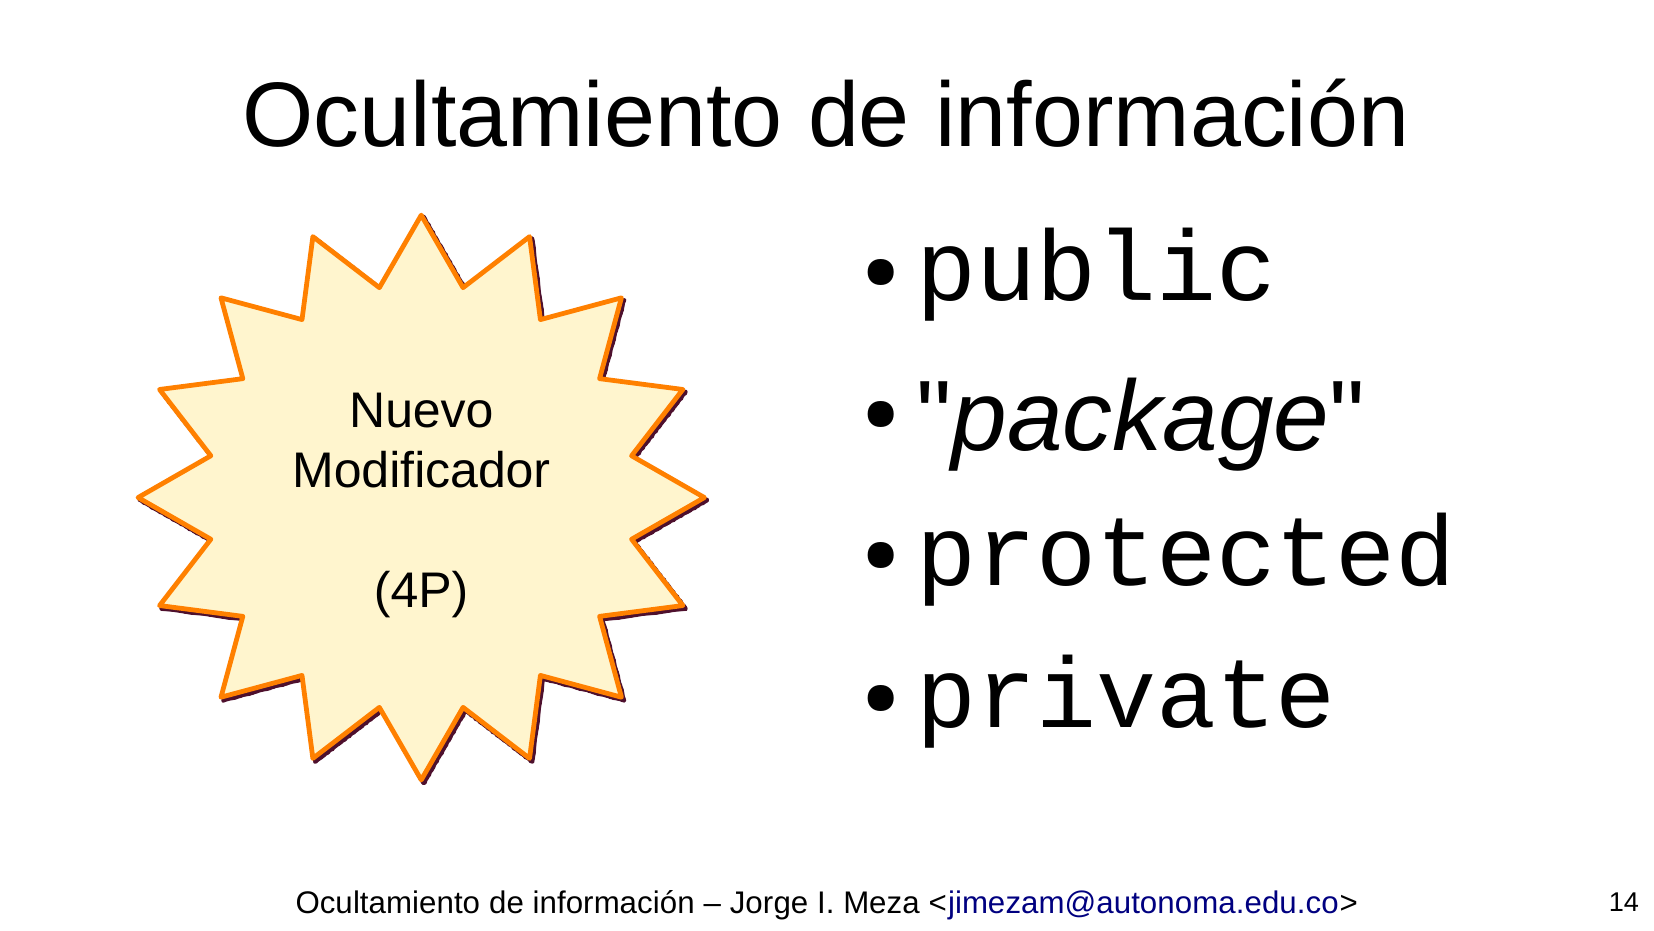

# Ocultamiento de información
Nuevo
Modificador
(4P)
public
"package"
protected
private